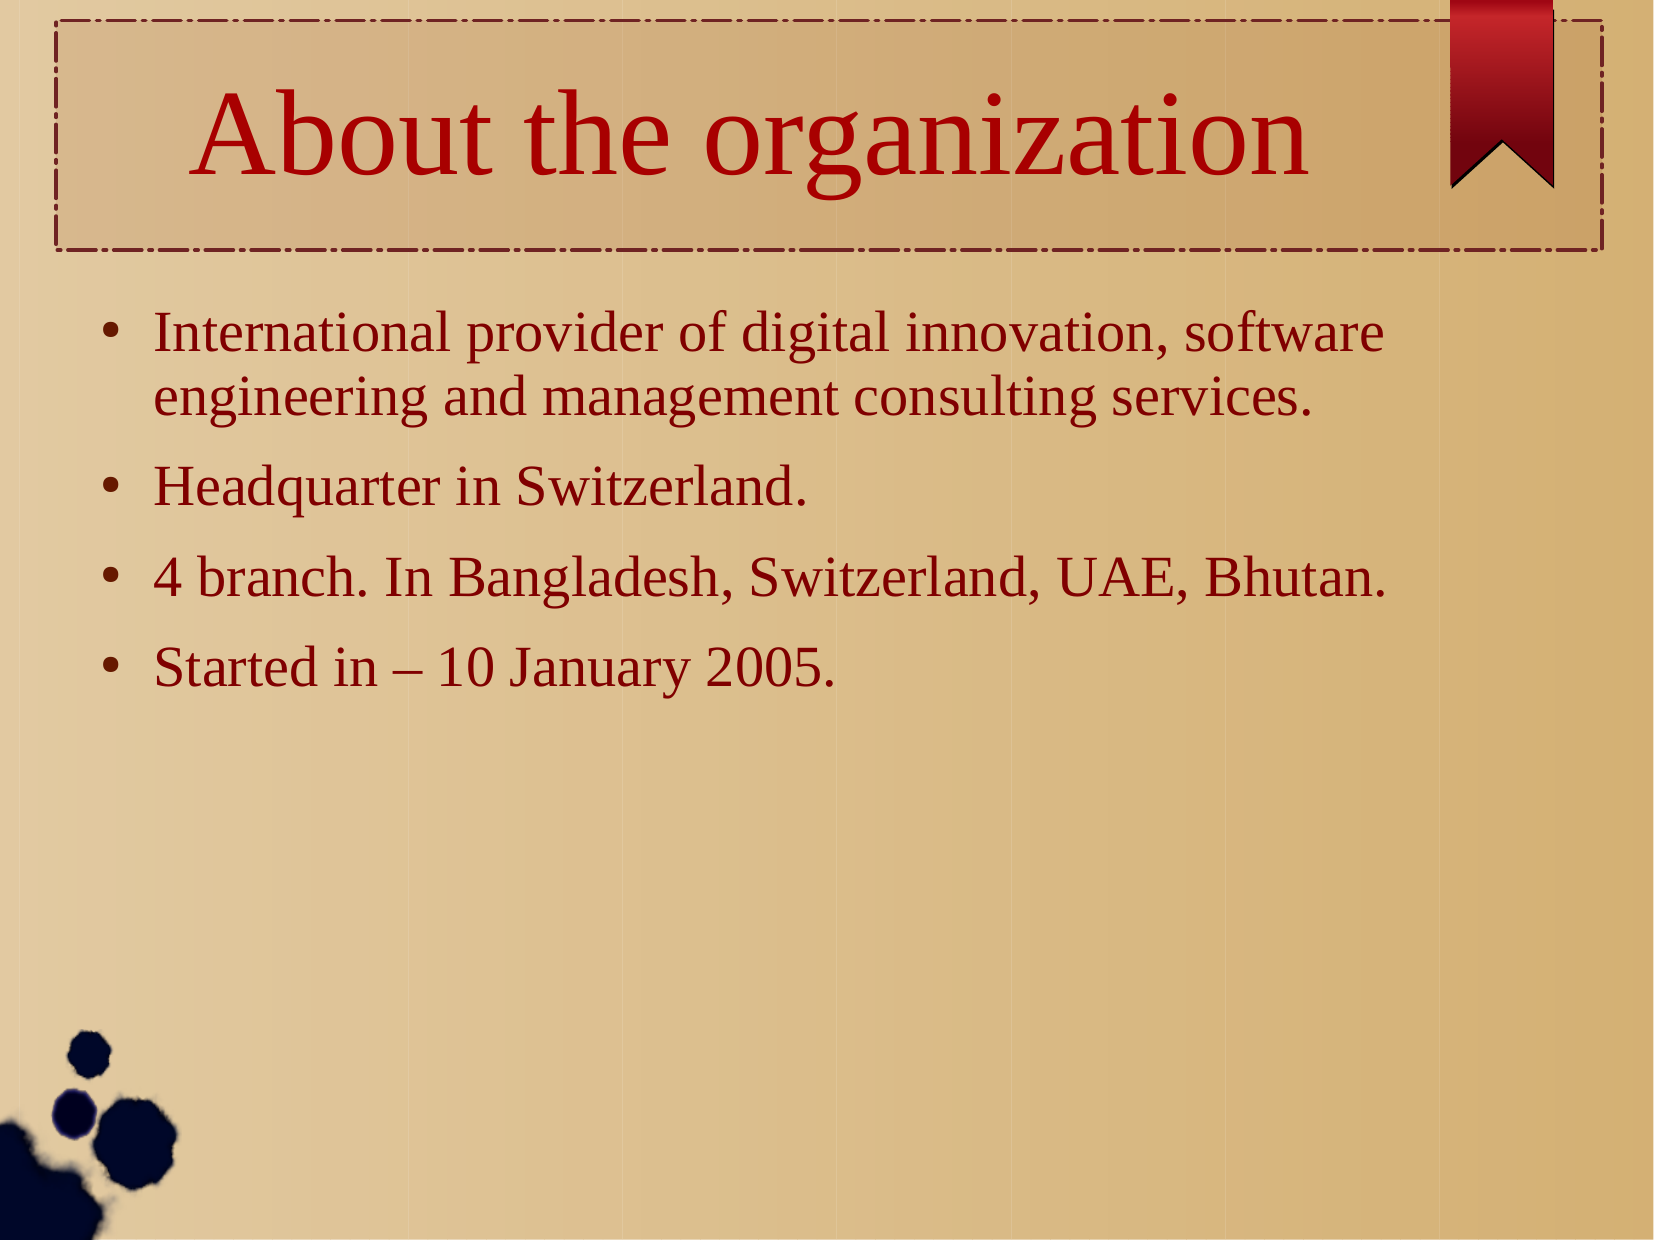

# About the organization
International provider of digital innovation, software engineering and management consulting services.
Headquarter in Switzerland.
4 branch. In Bangladesh, Switzerland, UAE, Bhutan.
Started in – 10 January 2005.